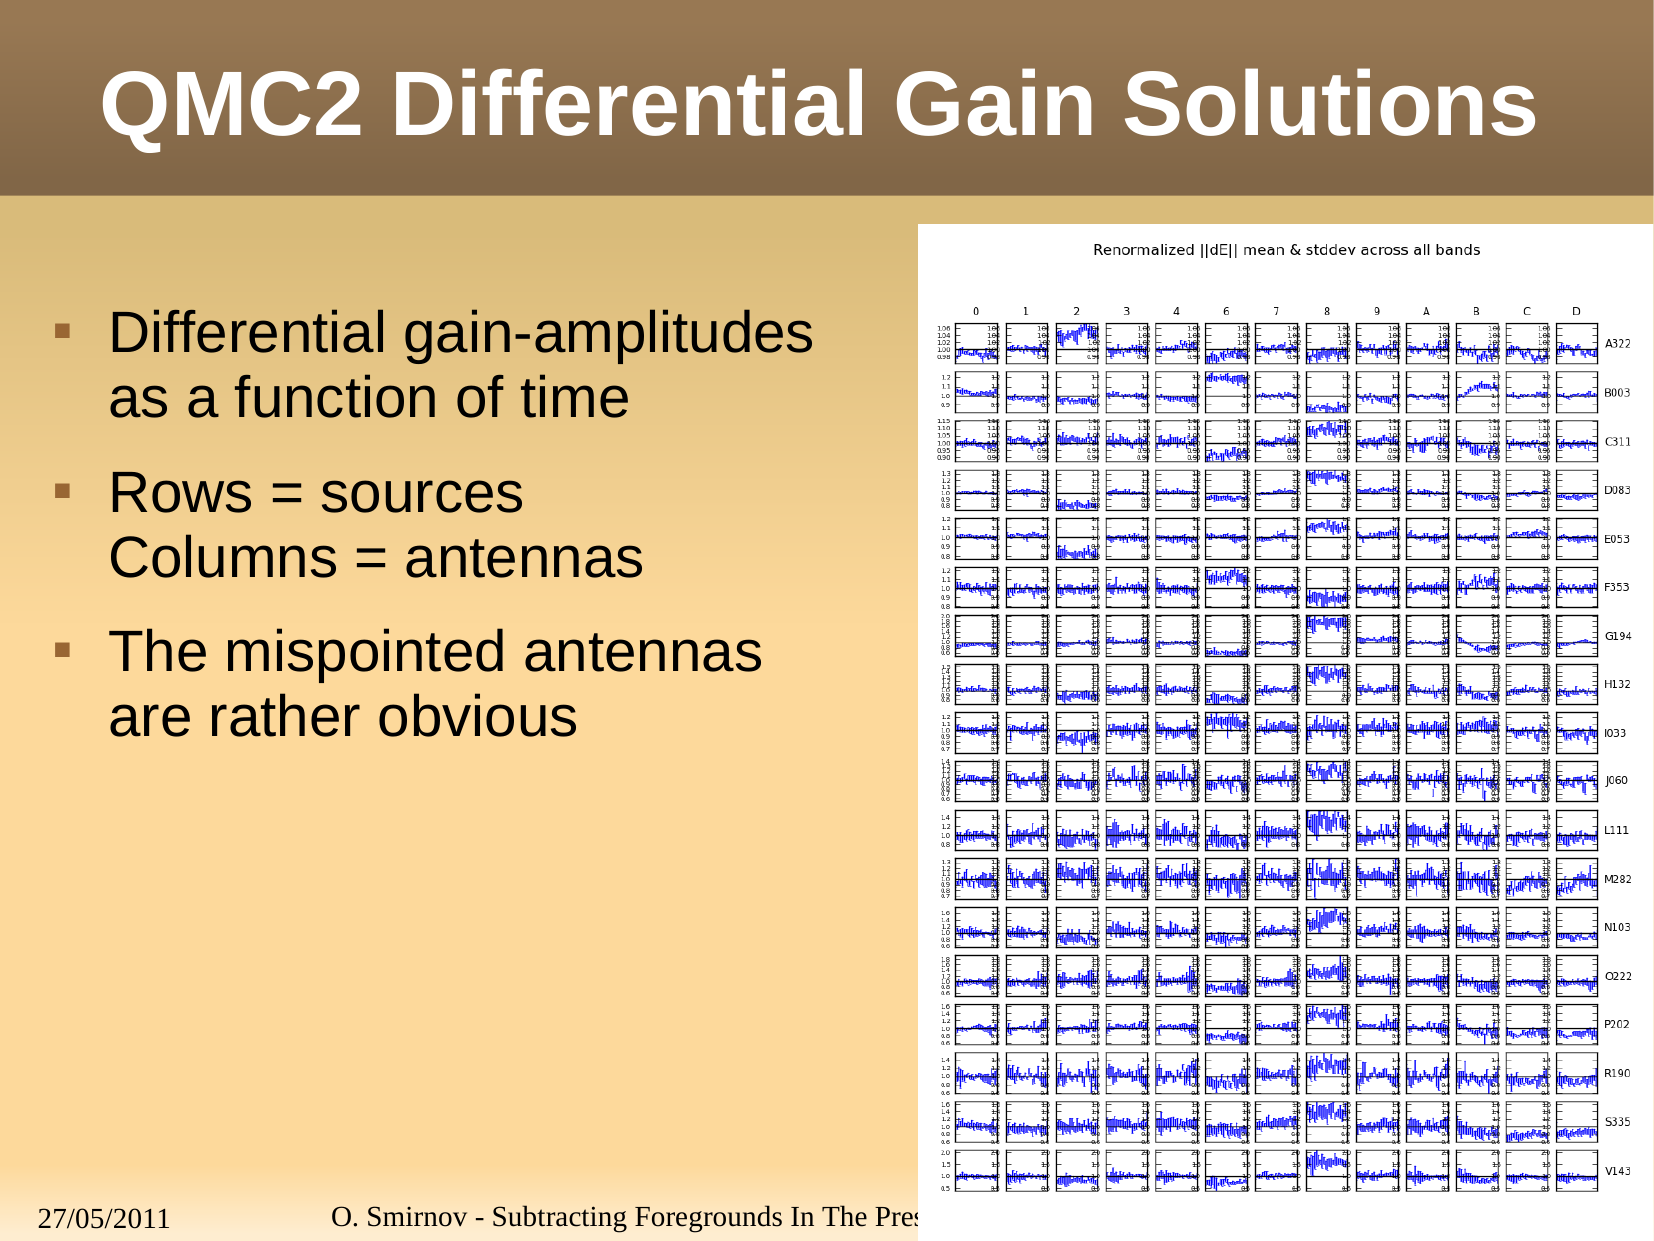

# QMC2 Differential Gain Solutions
Differential gain-amplitudes
as a function of time
Rows = sources
Columns = antennas
The mispointed antennas
are rather obvious
O. Smirnov - Subtracting Foregrounds In The Presence Of DDEs - FGC2011, Zadar
27/05/2011
18